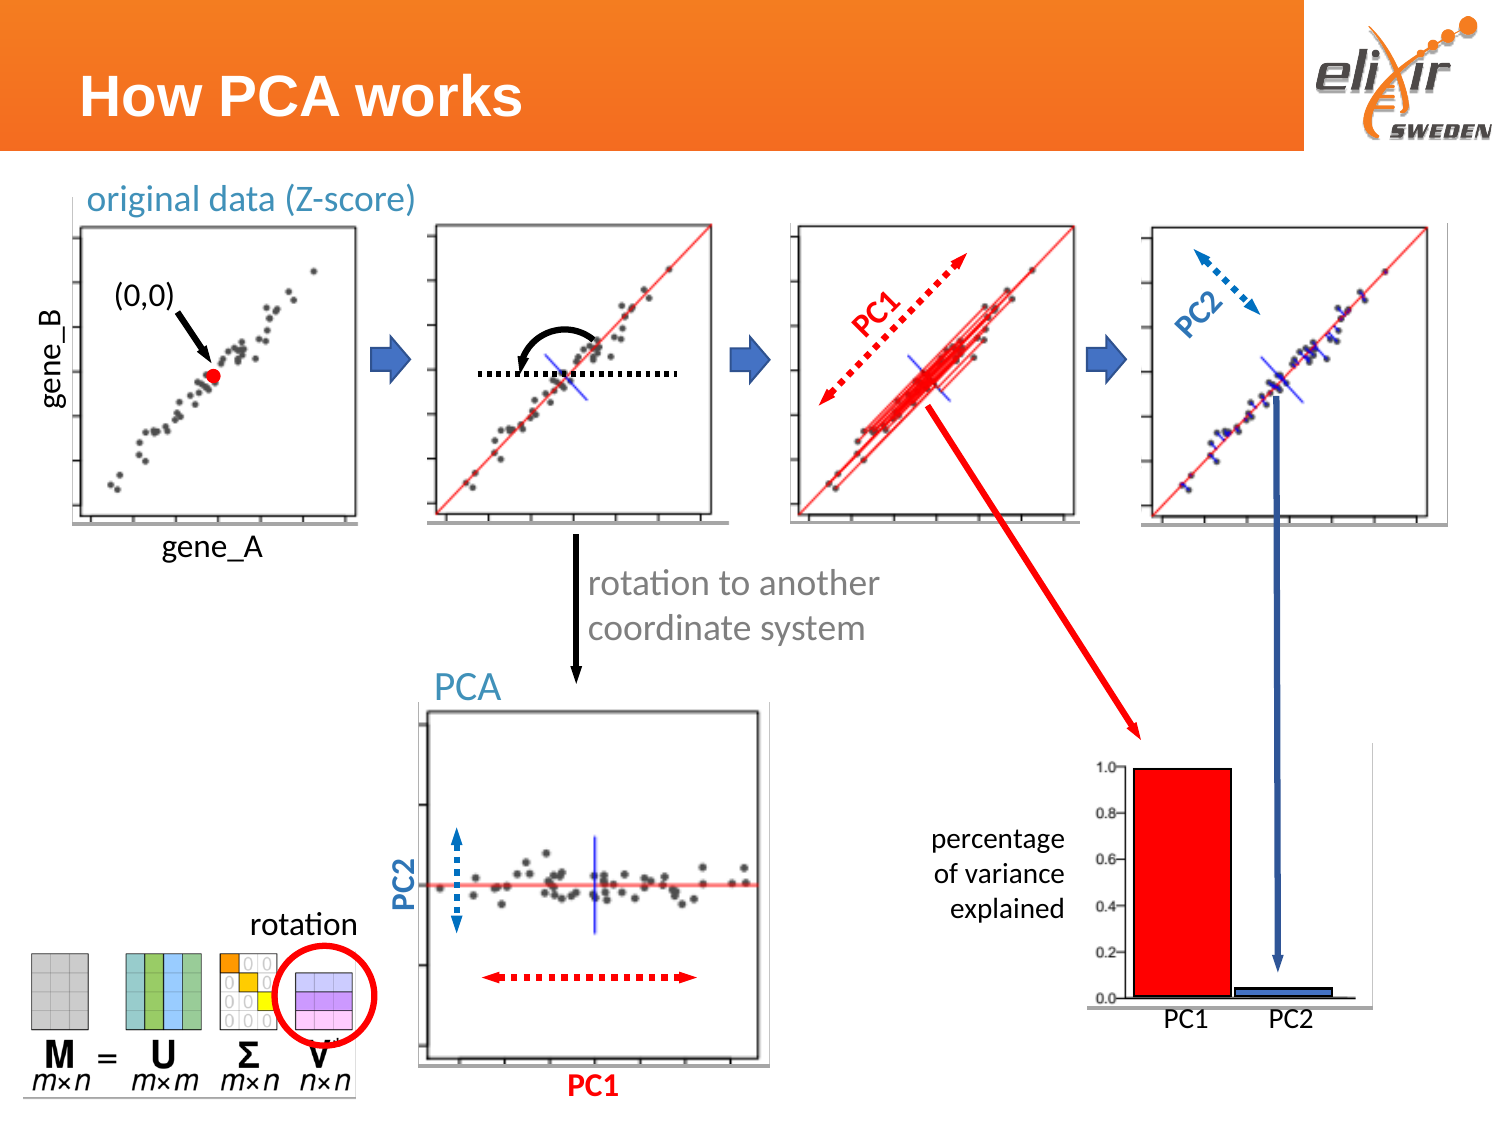

How PCA works
original data (Z-score)
(0,0)
PC1
PC2
gene_B
gene_A
rotation to another
coordinate system
PCA
PC2
PC1
percentage
of variance
explained
PC1
PC2
rotation